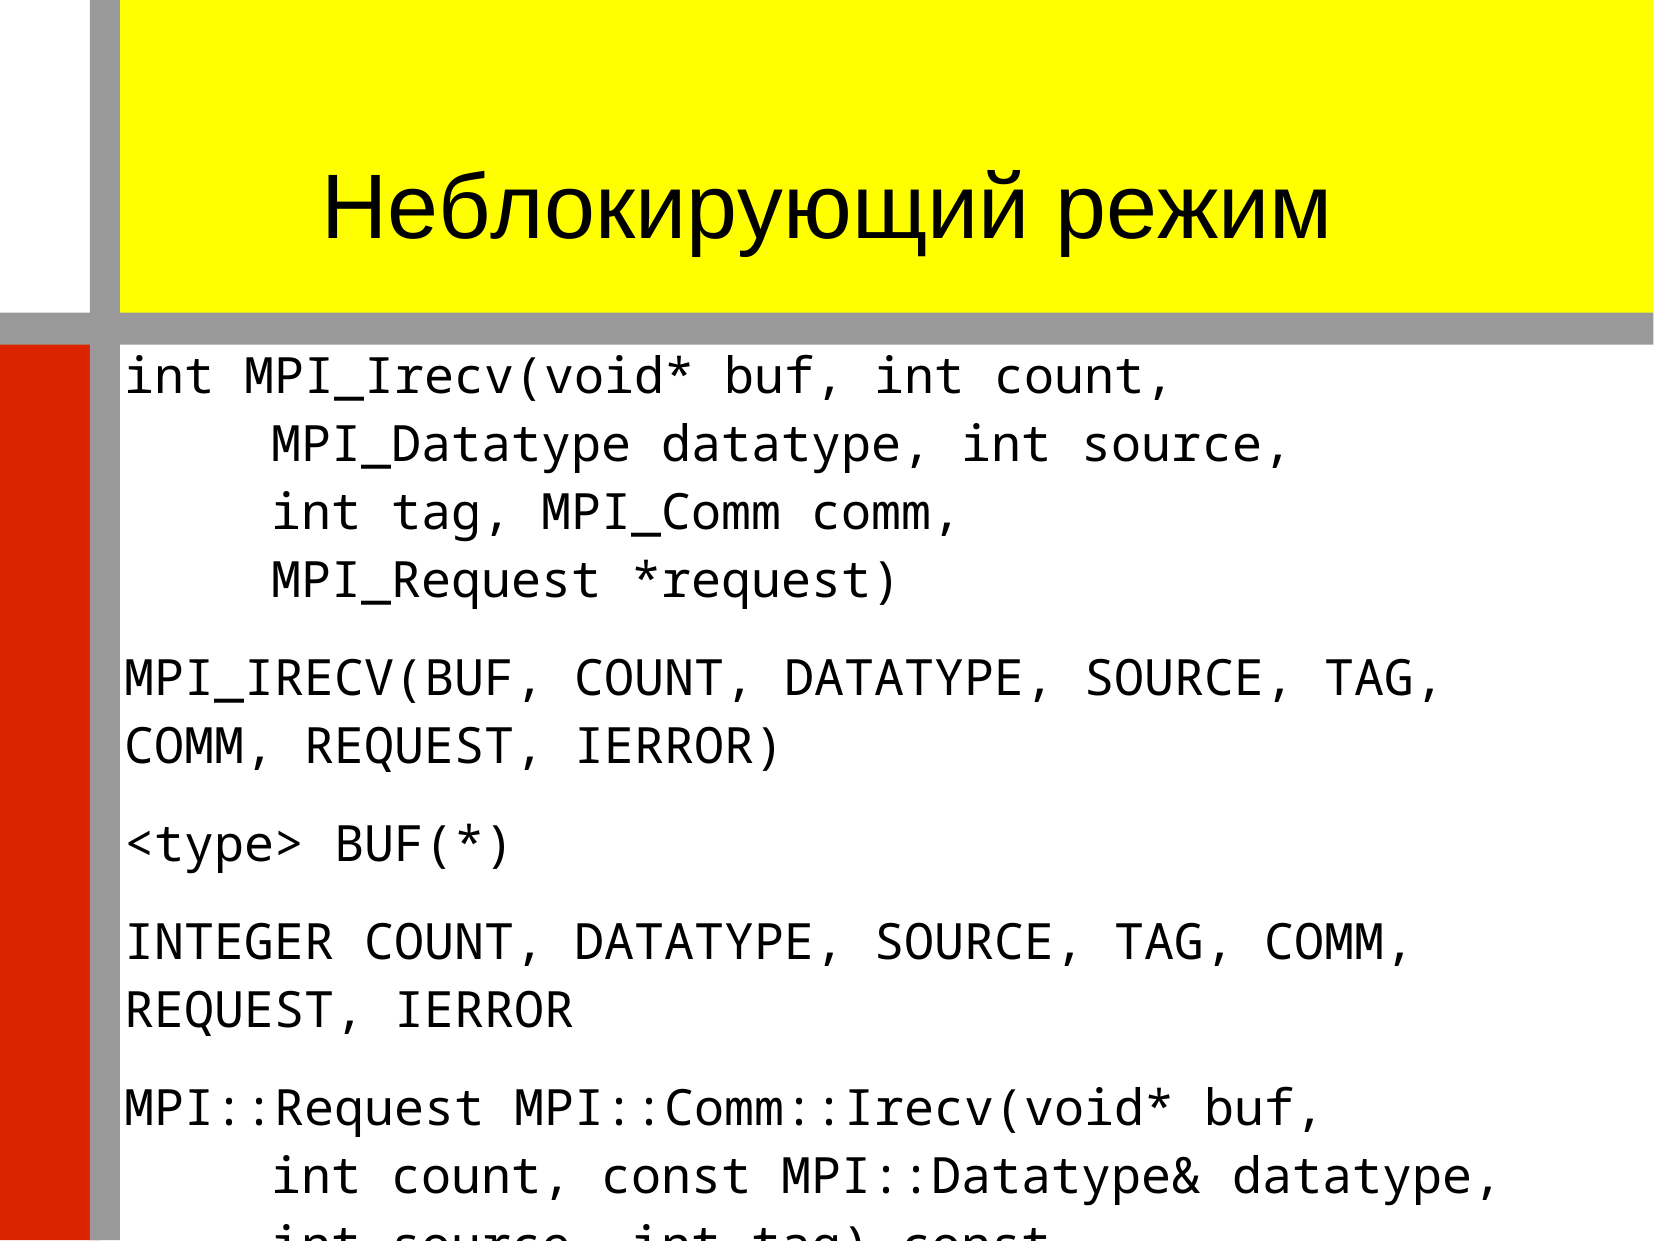

# Неблокирующий режим
int MPI_Irecv(void* buf, int count,
		MPI_Datatype datatype, int source,
		int tag, MPI_Comm comm,
		MPI_Request *request)
MPI_IRECV(BUF, COUNT, DATATYPE, SOURCE, TAG, COMM, REQUEST, IERROR)
<type> BUF(*)
INTEGER COUNT, DATATYPE, SOURCE, TAG, COMM, REQUEST, IERROR
MPI::Request MPI::Comm::Irecv(void* buf,
		int count, const MPI::Datatype& datatype,
		int source, int tag) const